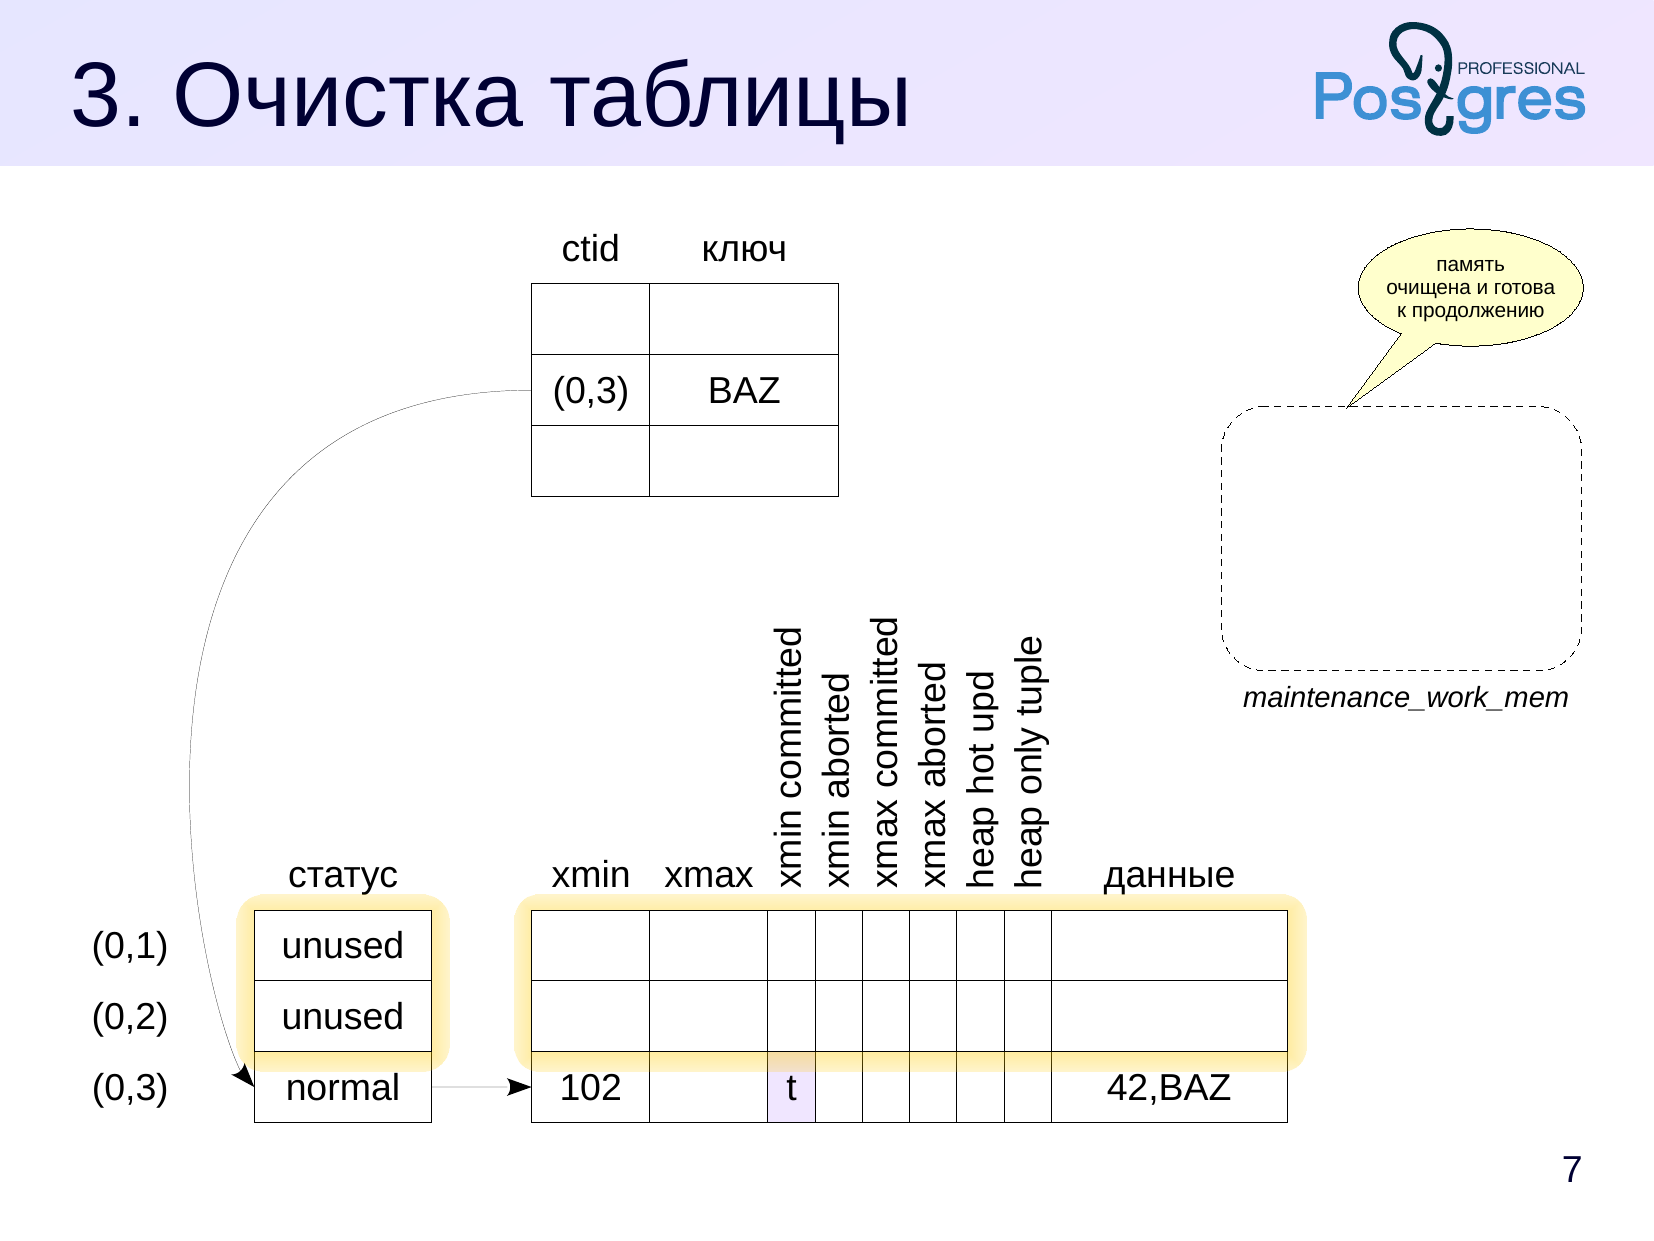

# 3. Очистка таблицы
ctid
ключ
память
очищена и готова
к продолжению
(0,3)
BAZ
maintenance_work_mem
xmax aborted
heap only tuple
xmax committed
heap hot upd
xmin committed
xmin aborted
xmin
xmax
данные
статус
(0,1)
unused
(0,2)
unused
(0,3)
102
t
42,BAZ
normal